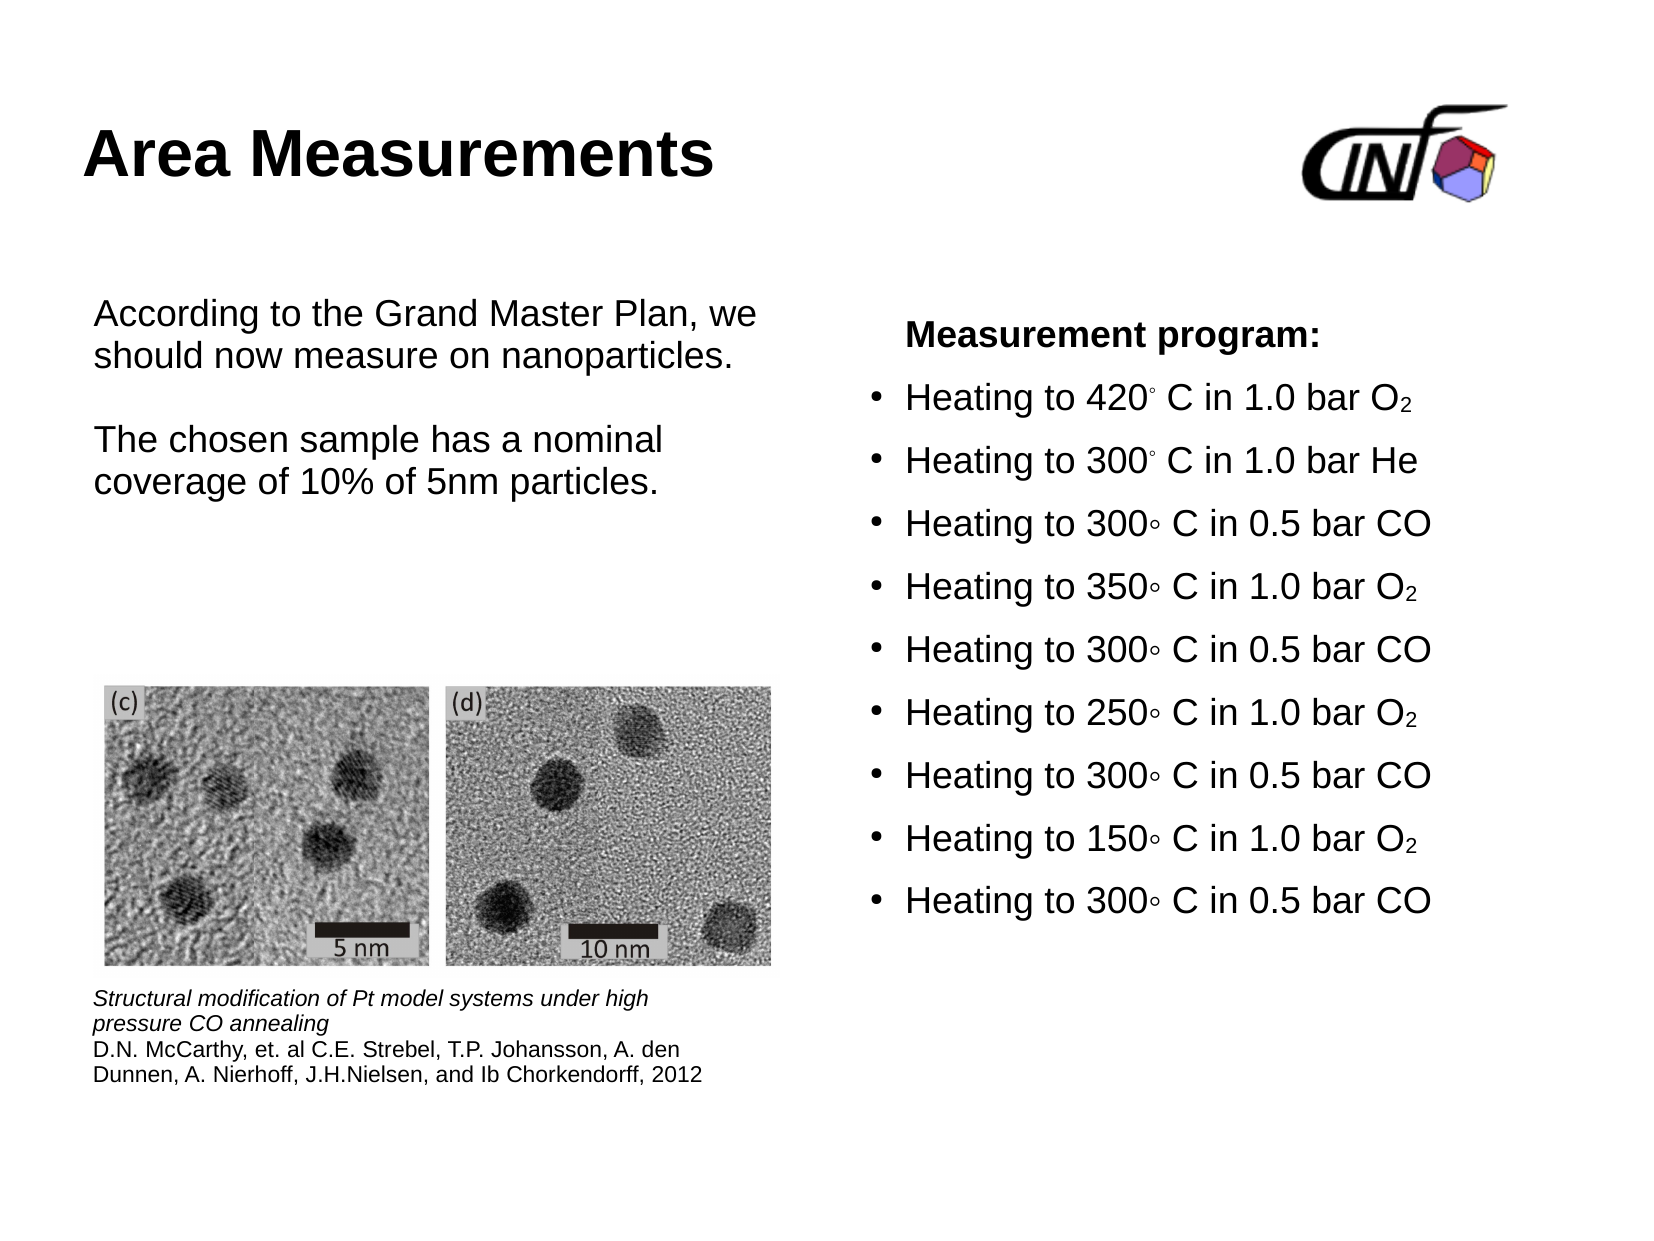

# Area Measurements
Measurement program:
Heating to 420◦ C in 1.0 bar O2
Heating to 300◦ C in 1.0 bar He
Heating to 300◦ C in 0.5 bar CO
Heating to 350◦ C in 1.0 bar O2
Heating to 300◦ C in 0.5 bar CO
Heating to 250◦ C in 1.0 bar O2
Heating to 300◦ C in 0.5 bar CO
Heating to 150◦ C in 1.0 bar O2
Heating to 300◦ C in 0.5 bar CO
According to the Grand Master Plan, we should now measure on nanoparticles.
The chosen sample has a nominal coverage of 10% of 5nm particles.
Structural modiﬁcation of Pt model systems under high pressure CO annealing
D.N. McCarthy, et. al C.E. Strebel, T.P. Johansson, A. den Dunnen, A. Nierhoff, J.H.Nielsen, and Ib Chorkendorff, 2012